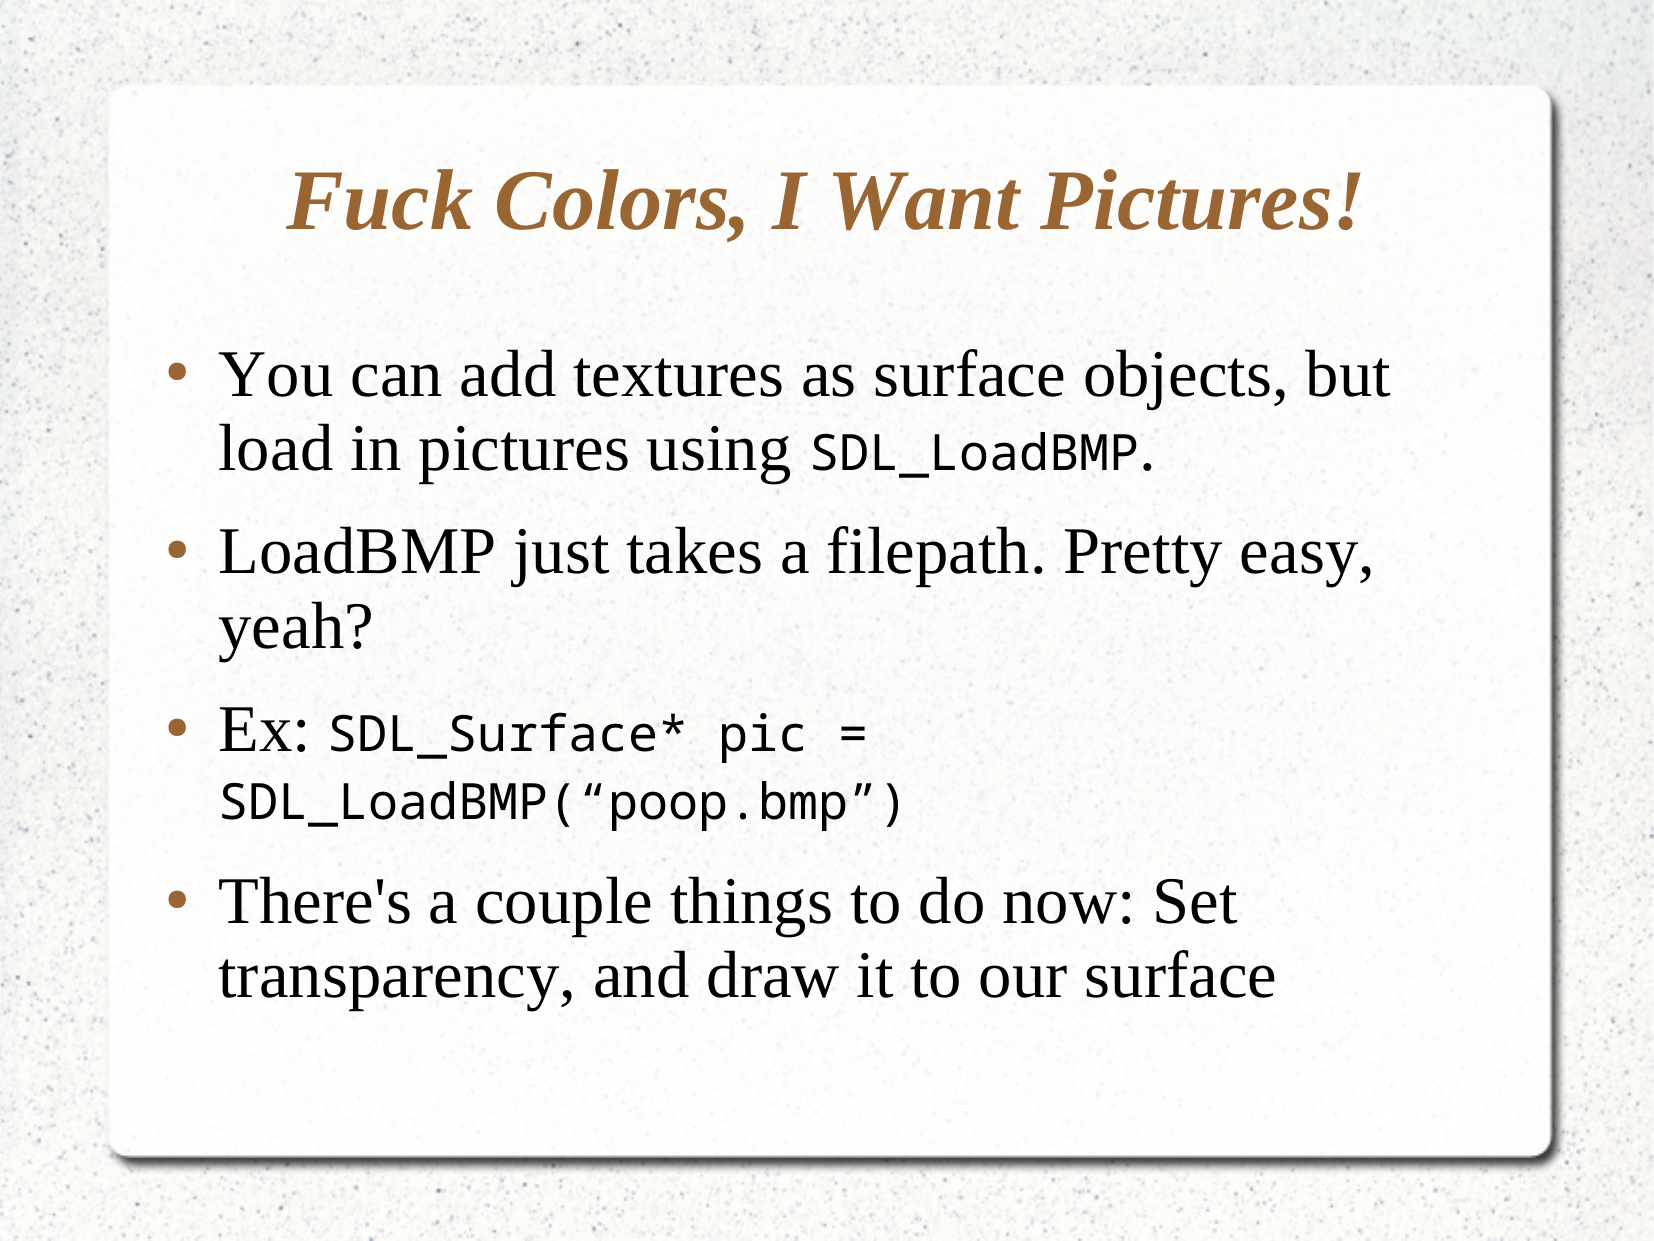

# Fuck Colors, I Want Pictures!
You can add textures as surface objects, but load in pictures using SDL_LoadBMP.
LoadBMP just takes a filepath. Pretty easy, yeah?
Ex: SDL_Surface* pic = SDL_LoadBMP(“poop.bmp”)
There's a couple things to do now: Set transparency, and draw it to our surface